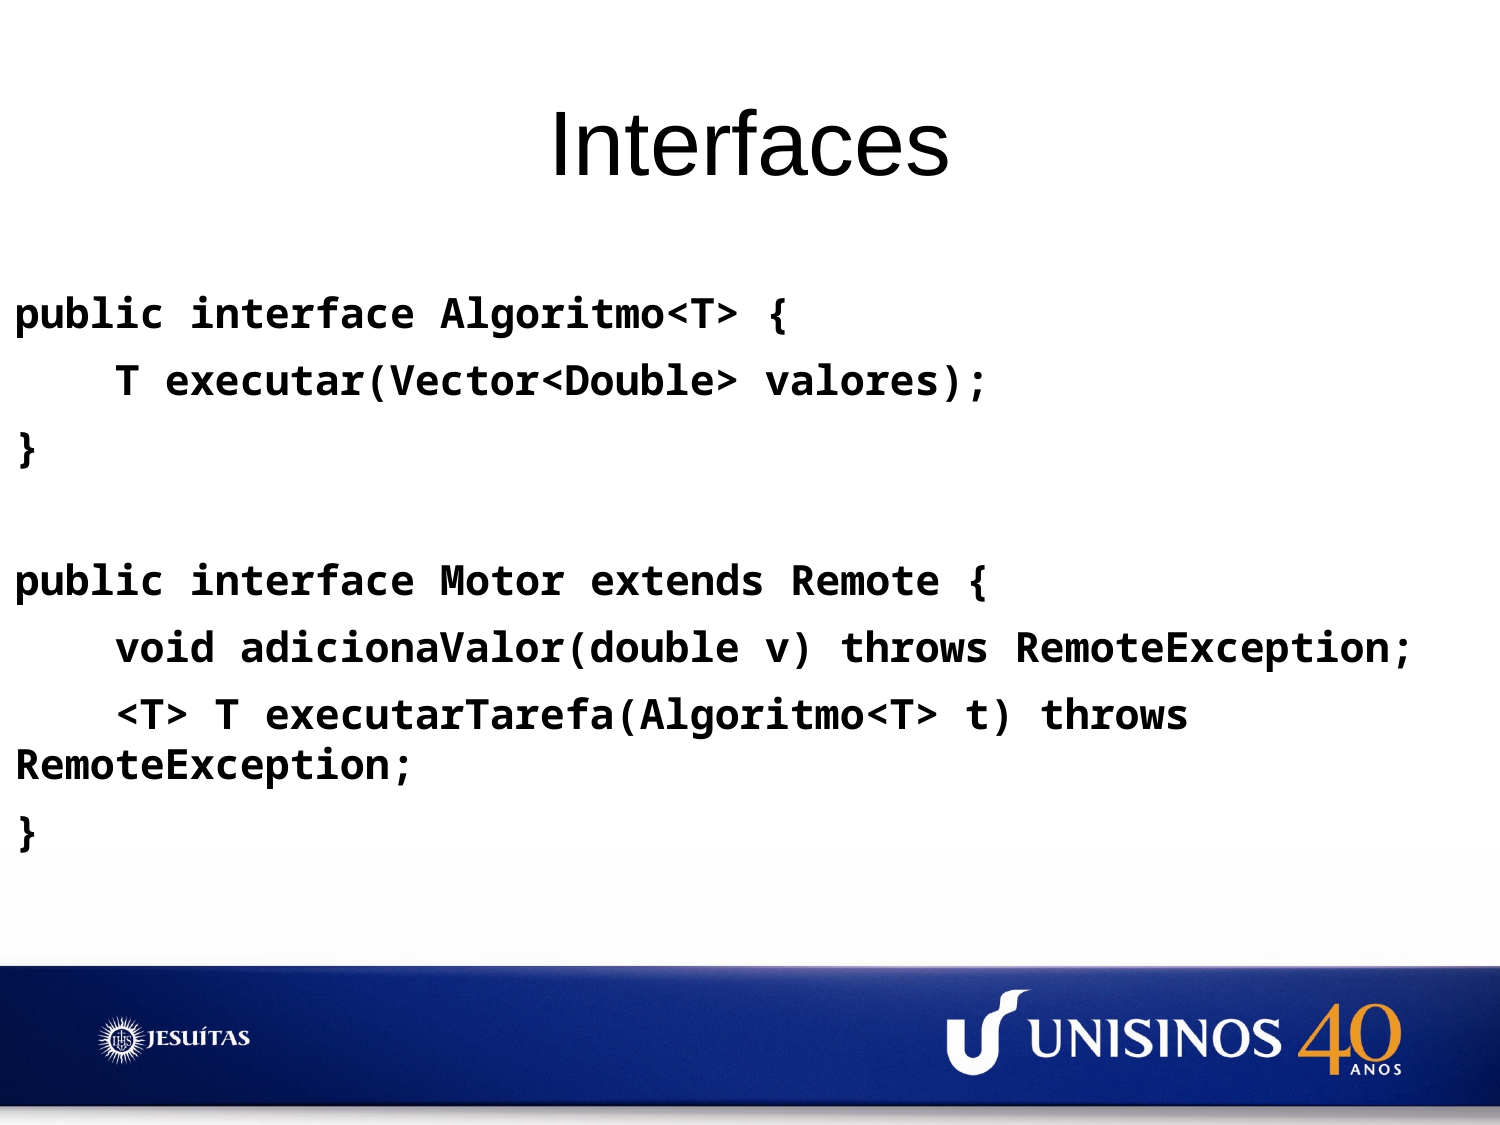

# Interfaces
public interface Algoritmo<T> {
 T executar(Vector<Double> valores);
}
public interface Motor extends Remote {
 void adicionaValor(double v) throws RemoteException;
 <T> T executarTarefa(Algoritmo<T> t) throws RemoteException;
}
11